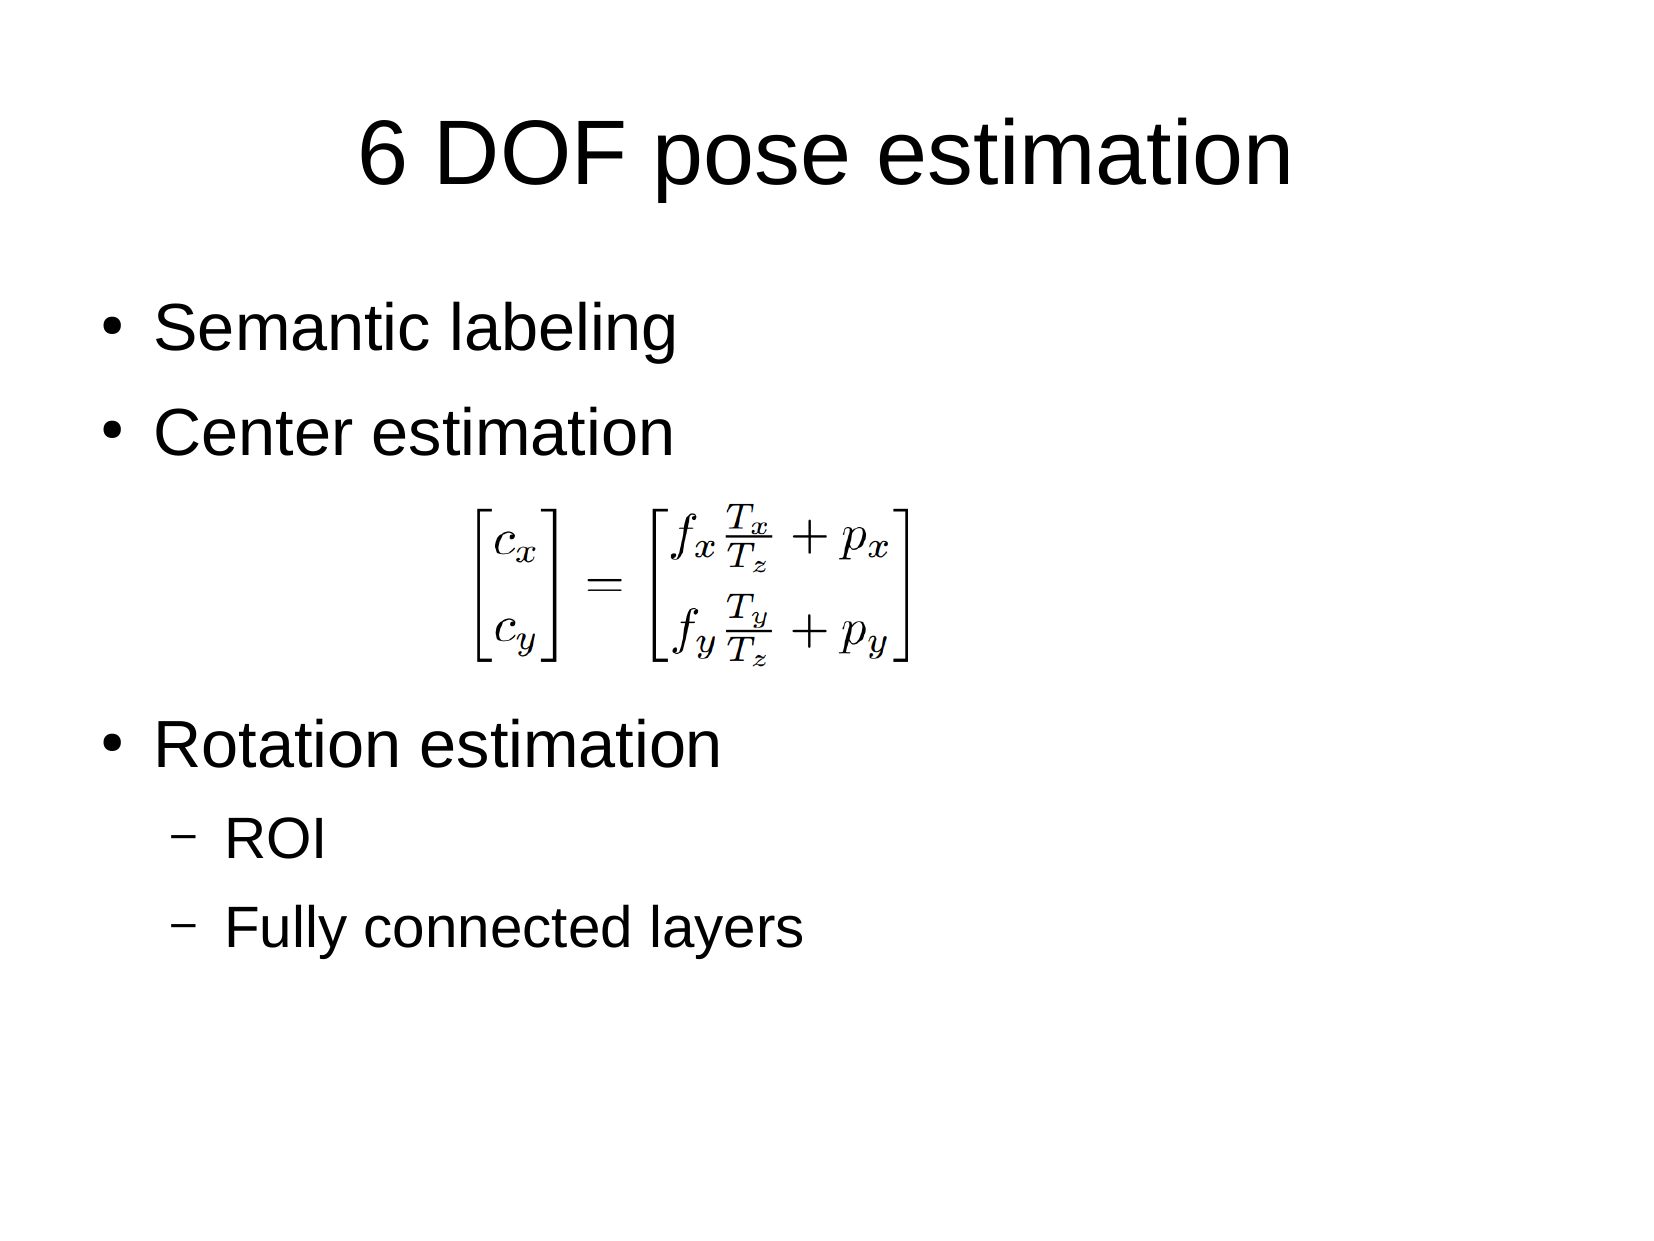

# 6 DOF pose estimation
Semantic labeling
Center estimation
Rotation estimation
ROI
Fully connected layers